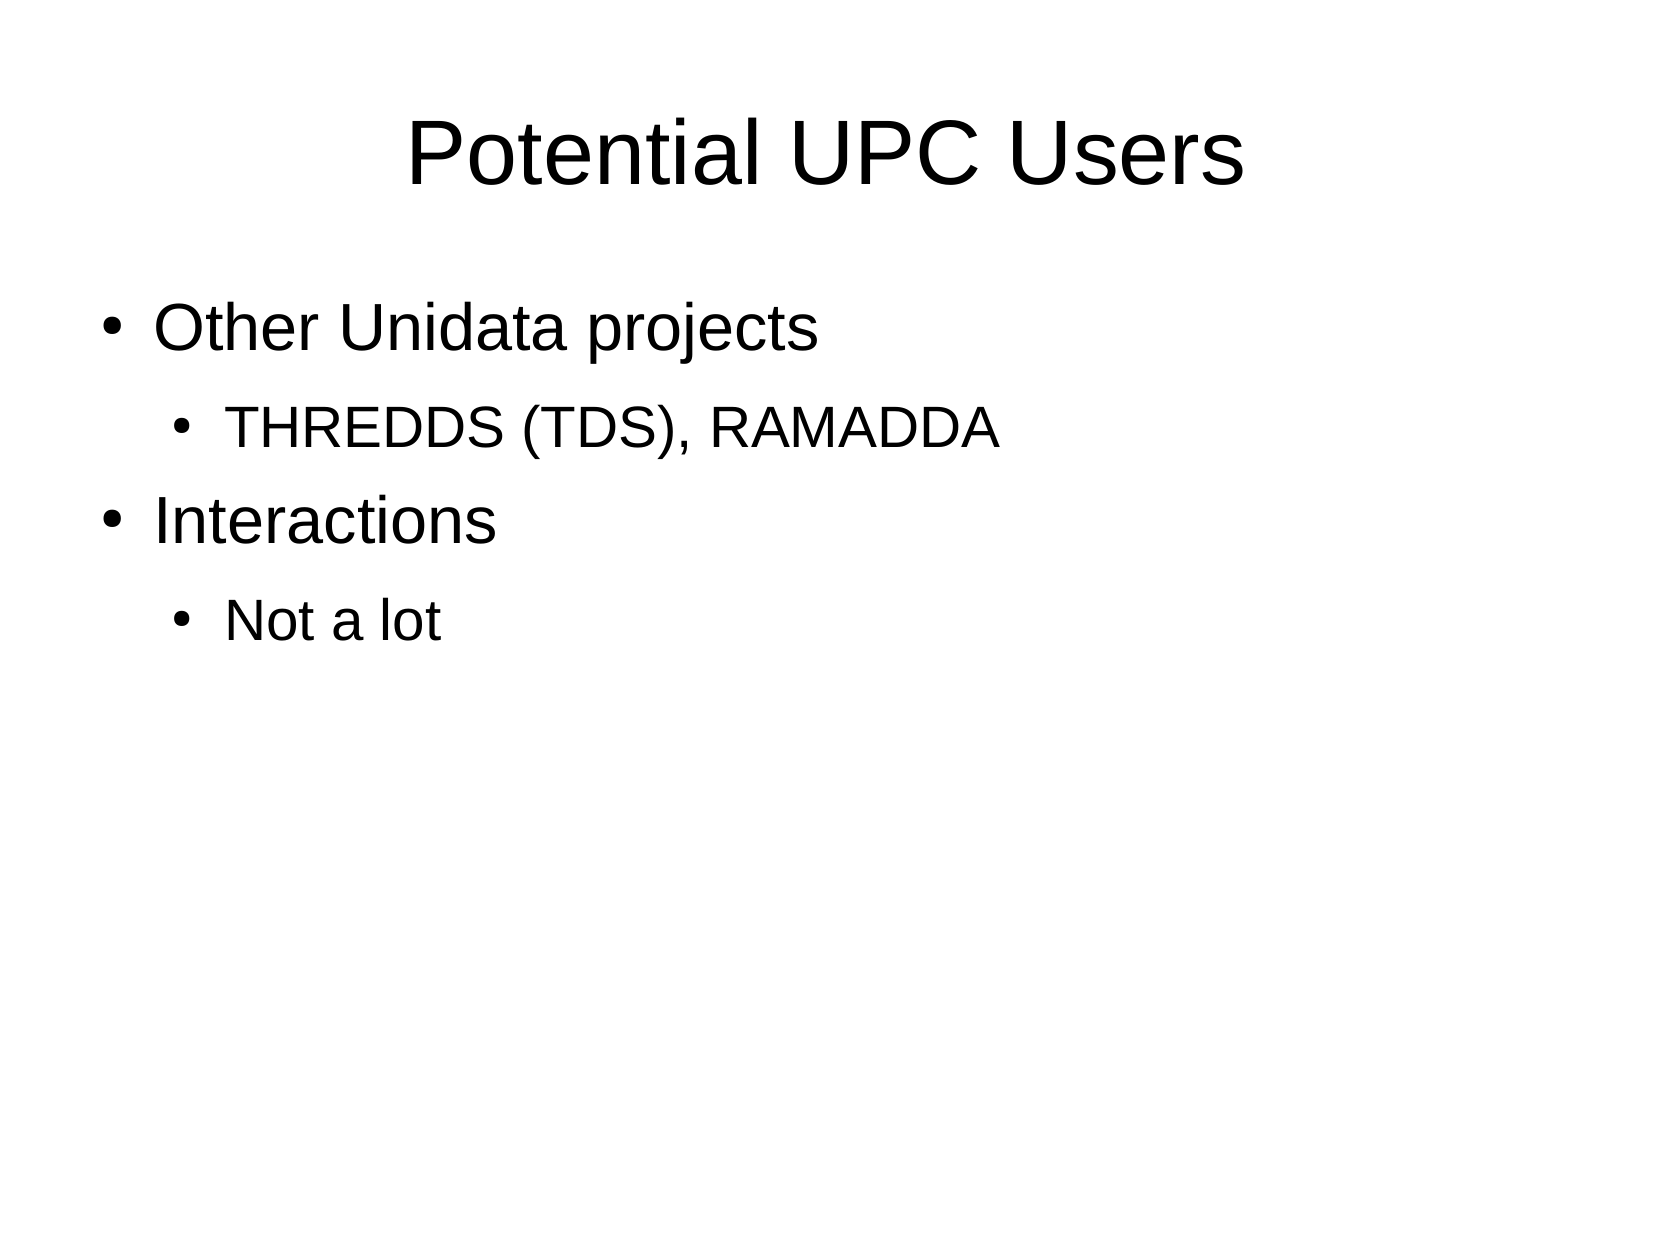

# Potential UPC Users
Other Unidata projects
THREDDS (TDS), RAMADDA
Interactions
Not a lot